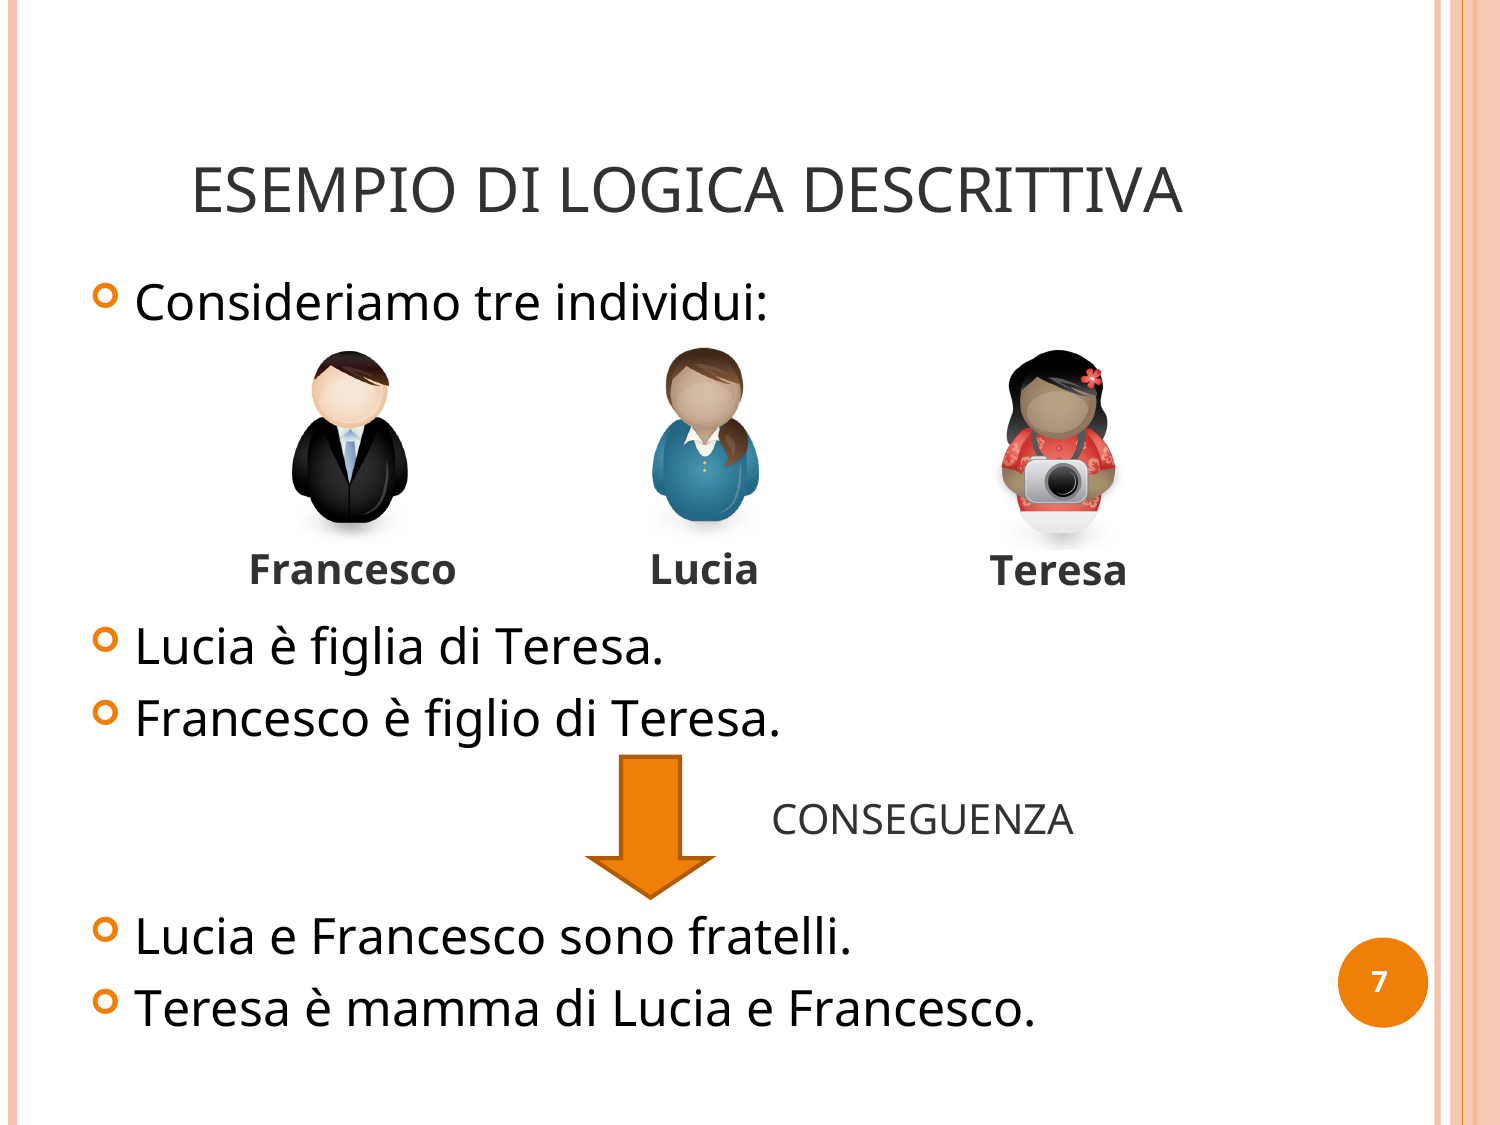

ESEMPIO DI LOGICA DESCRITTIVA
# Consideriamo tre individui:
Lucia è figlia di Teresa.
Francesco è figlio di Teresa.
Lucia e Francesco sono fratelli.
Teresa è mamma di Lucia e Francesco.
Francesco
Lucia
Teresa
CONSEGUENZA